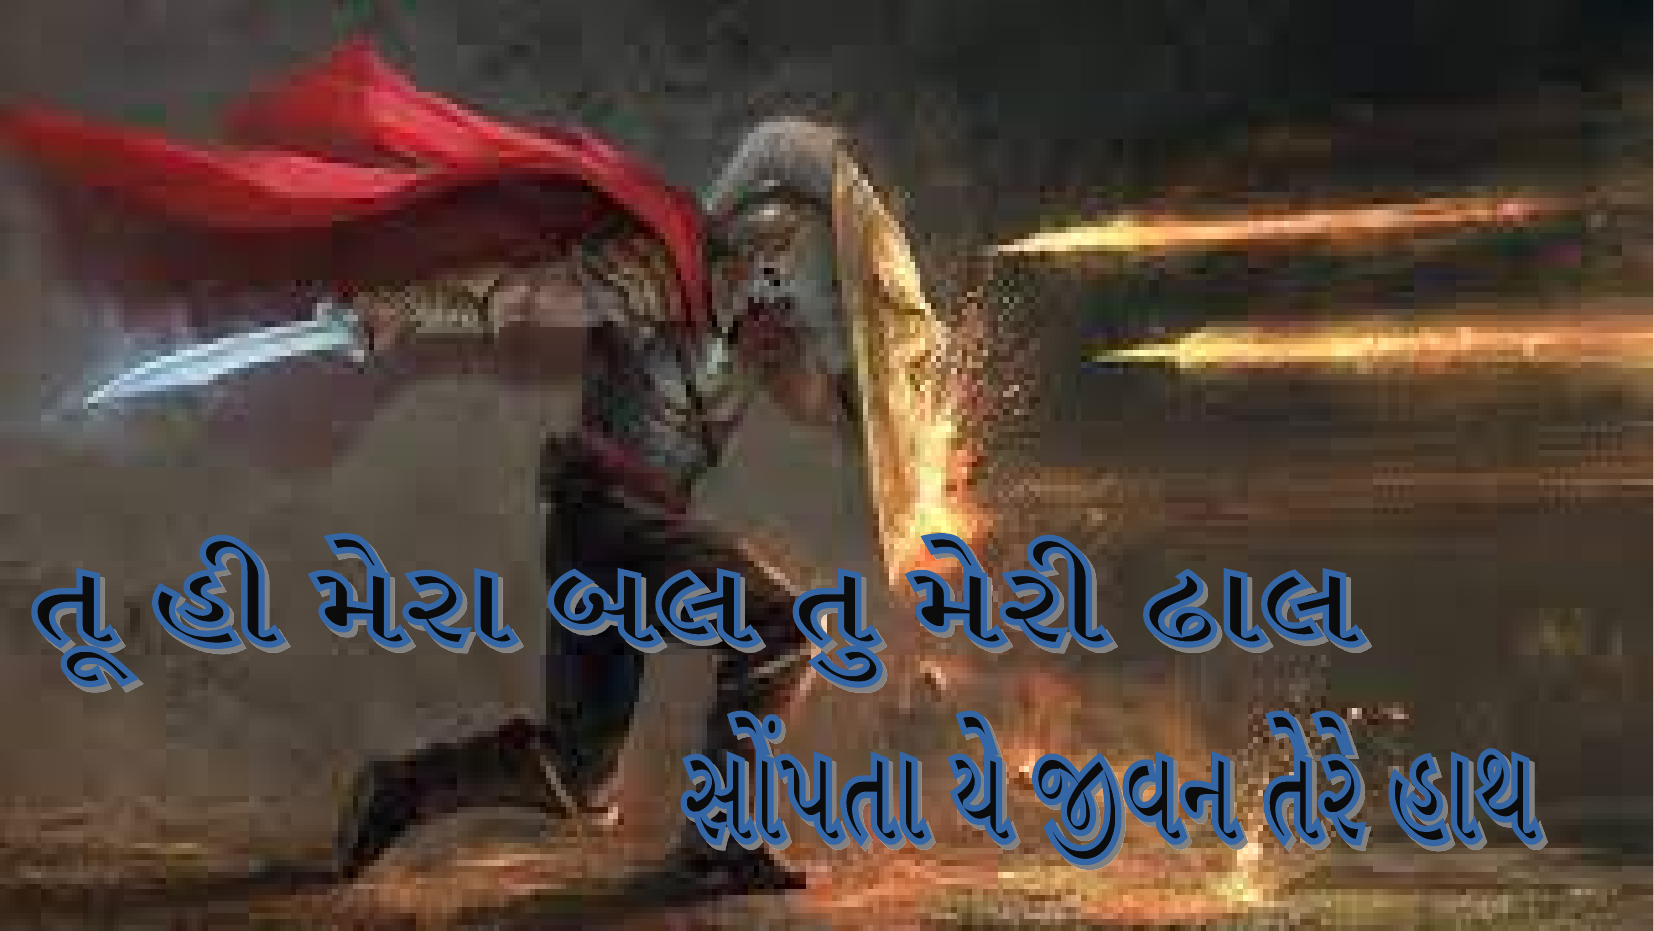

તૂ હી મેરા બલ તુ મેરી ઢાલ
સોંપતા યે જીવન તેરે હાથ